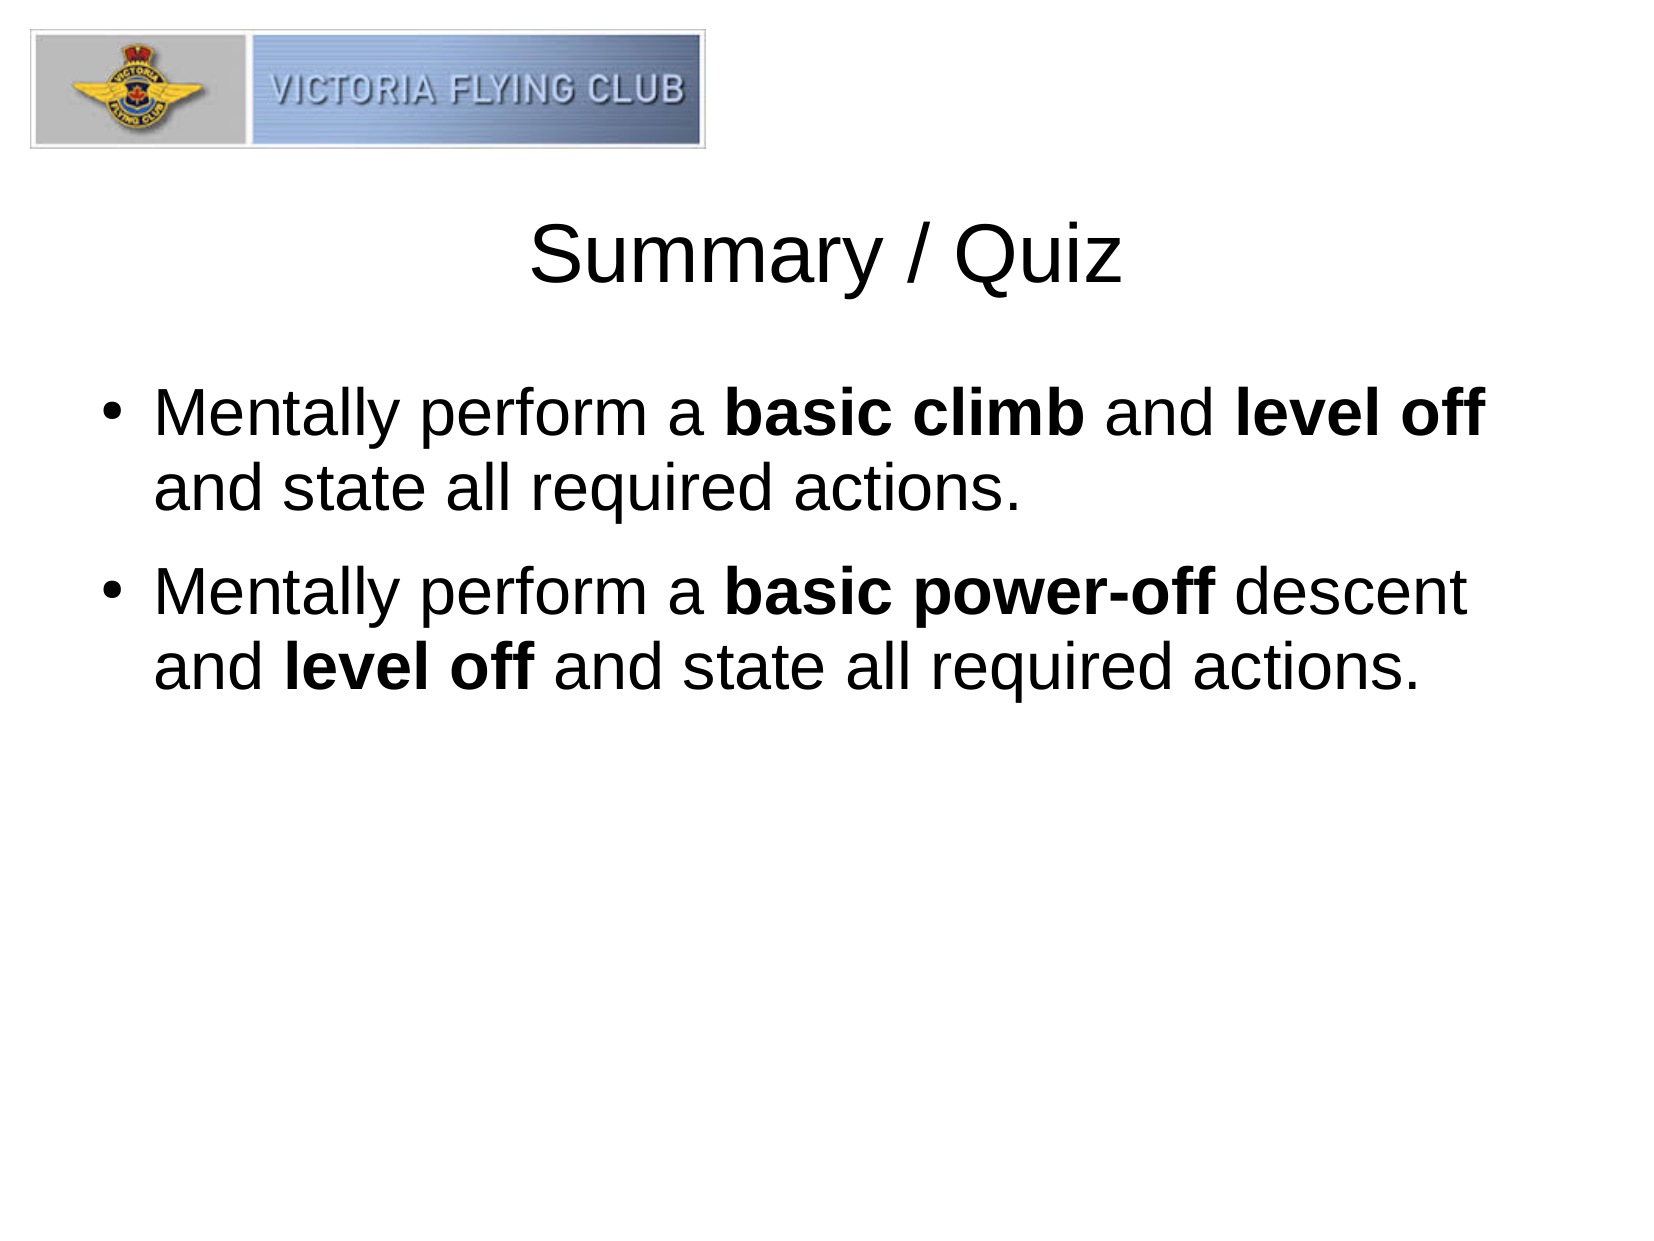

# Summary / Quiz
Mentally perform a basic climb and level off and state all required actions.
Mentally perform a basic power-off descent and level off and state all required actions.